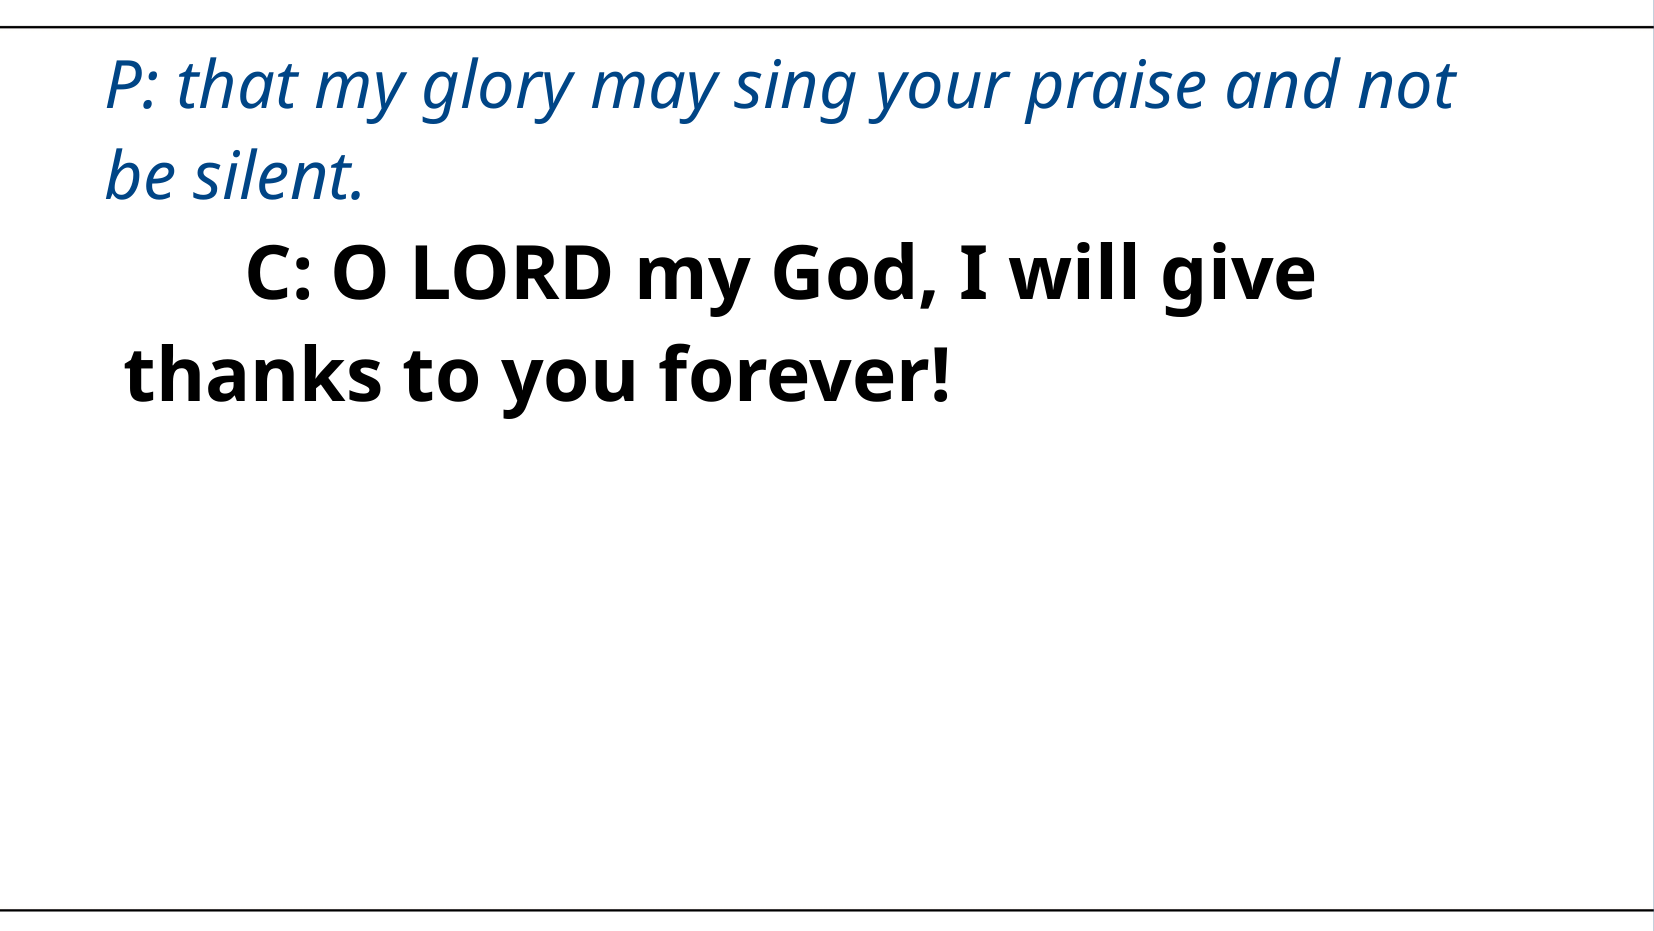

P: that my glory may sing your praise and not 	be silent.
 C: O LORD my God, I will give thanks to you forever!